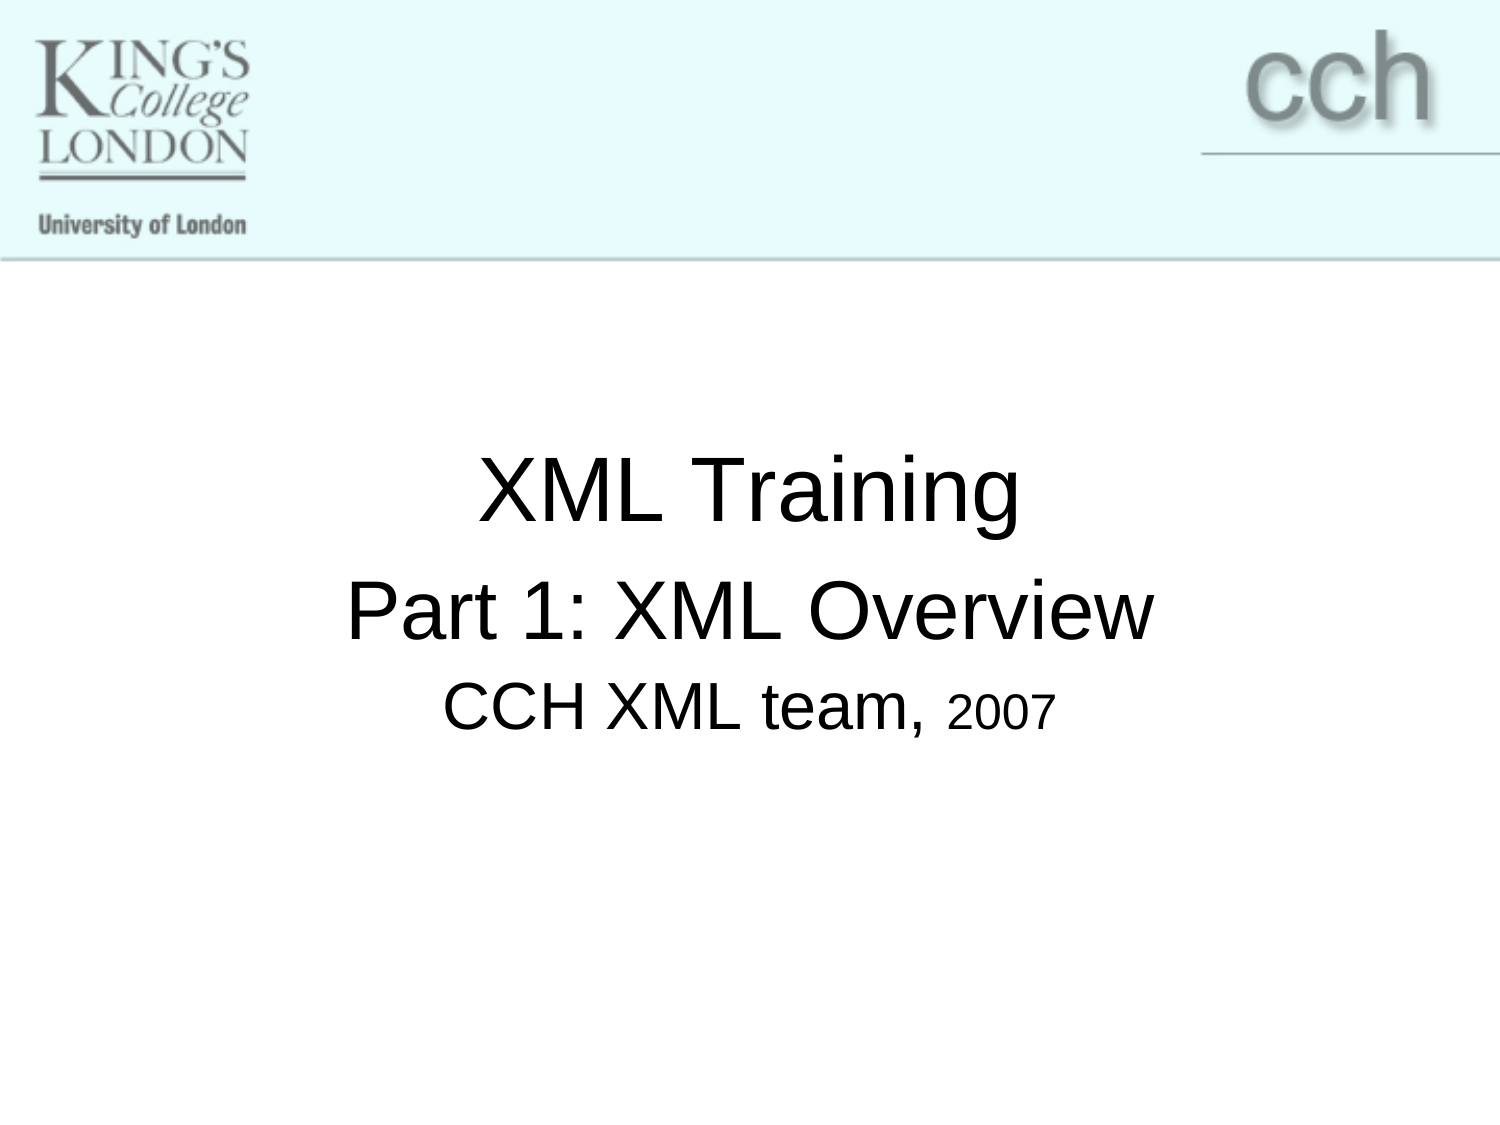

# XML Training
Part 1: XML Overview
CCH XML team, 2007